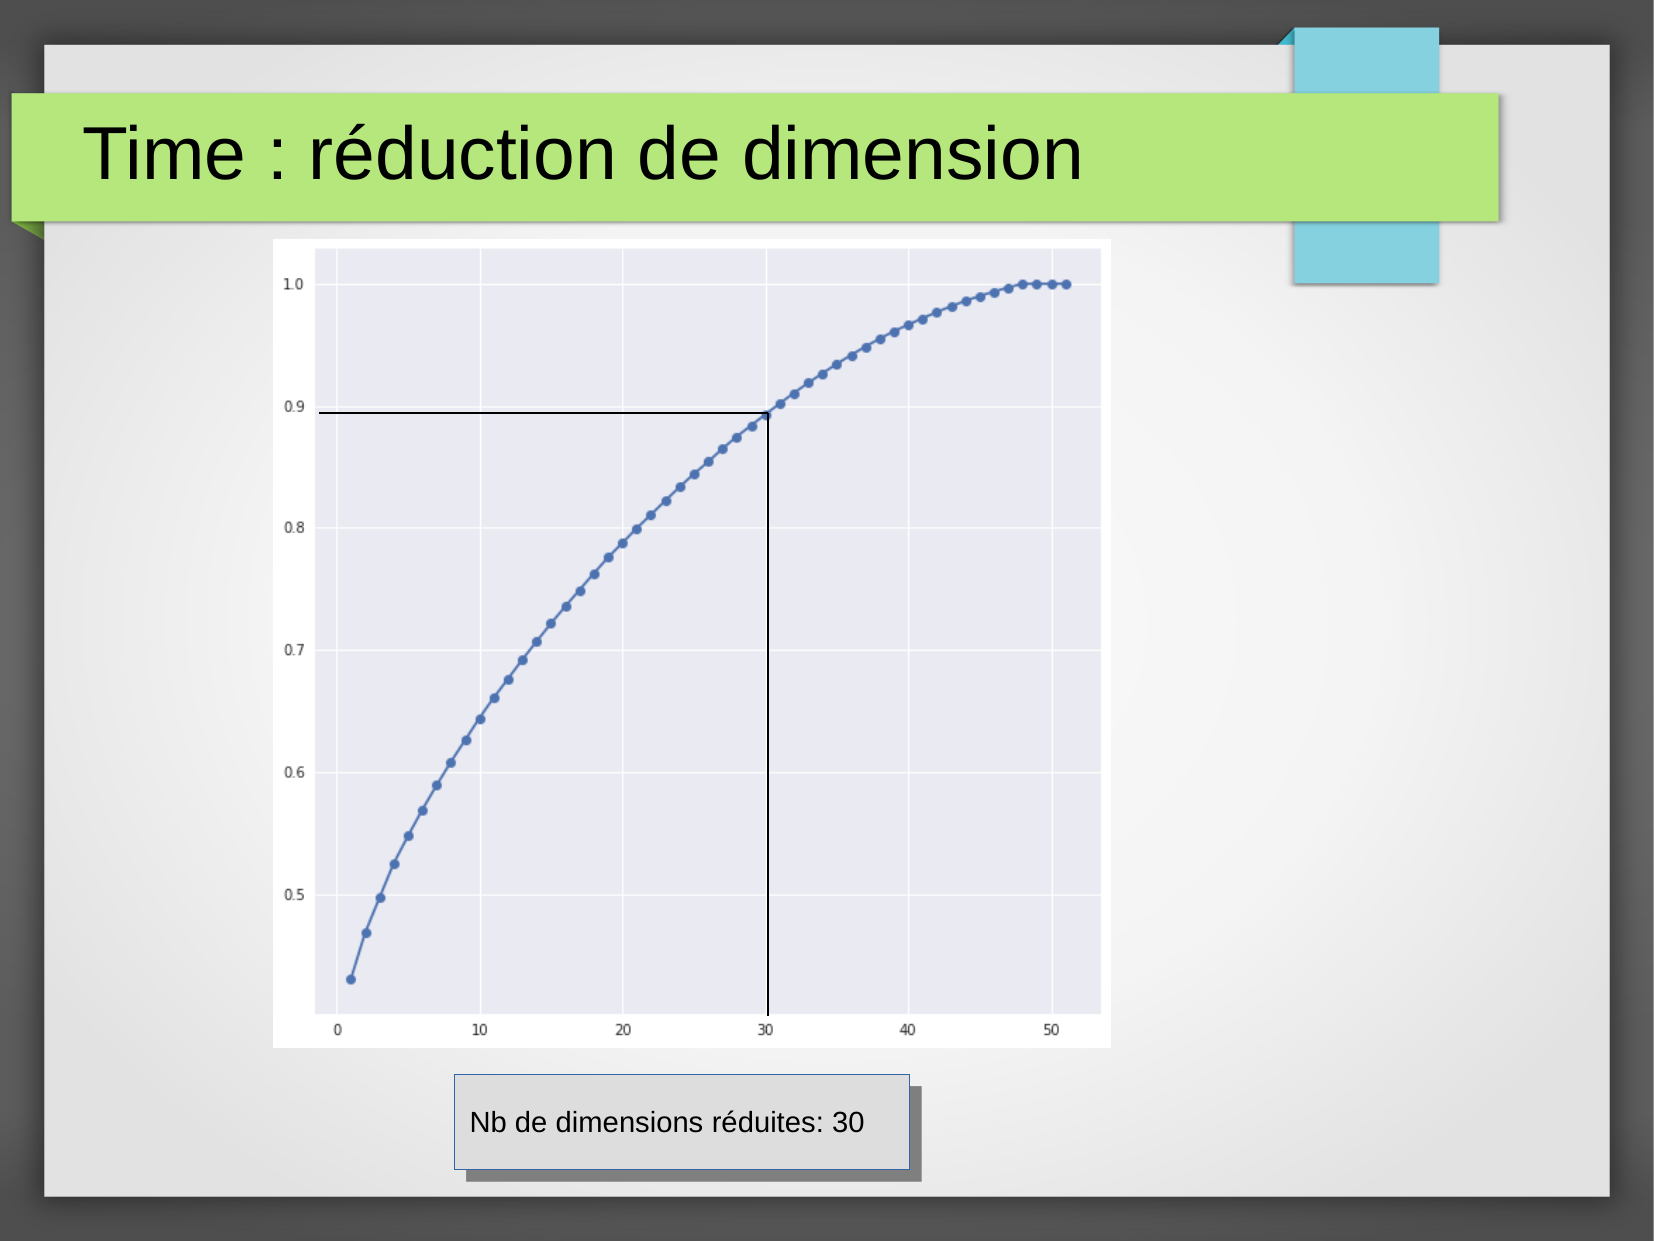

# Time : réduction de dimension
Nb de dimensions réduites: 30